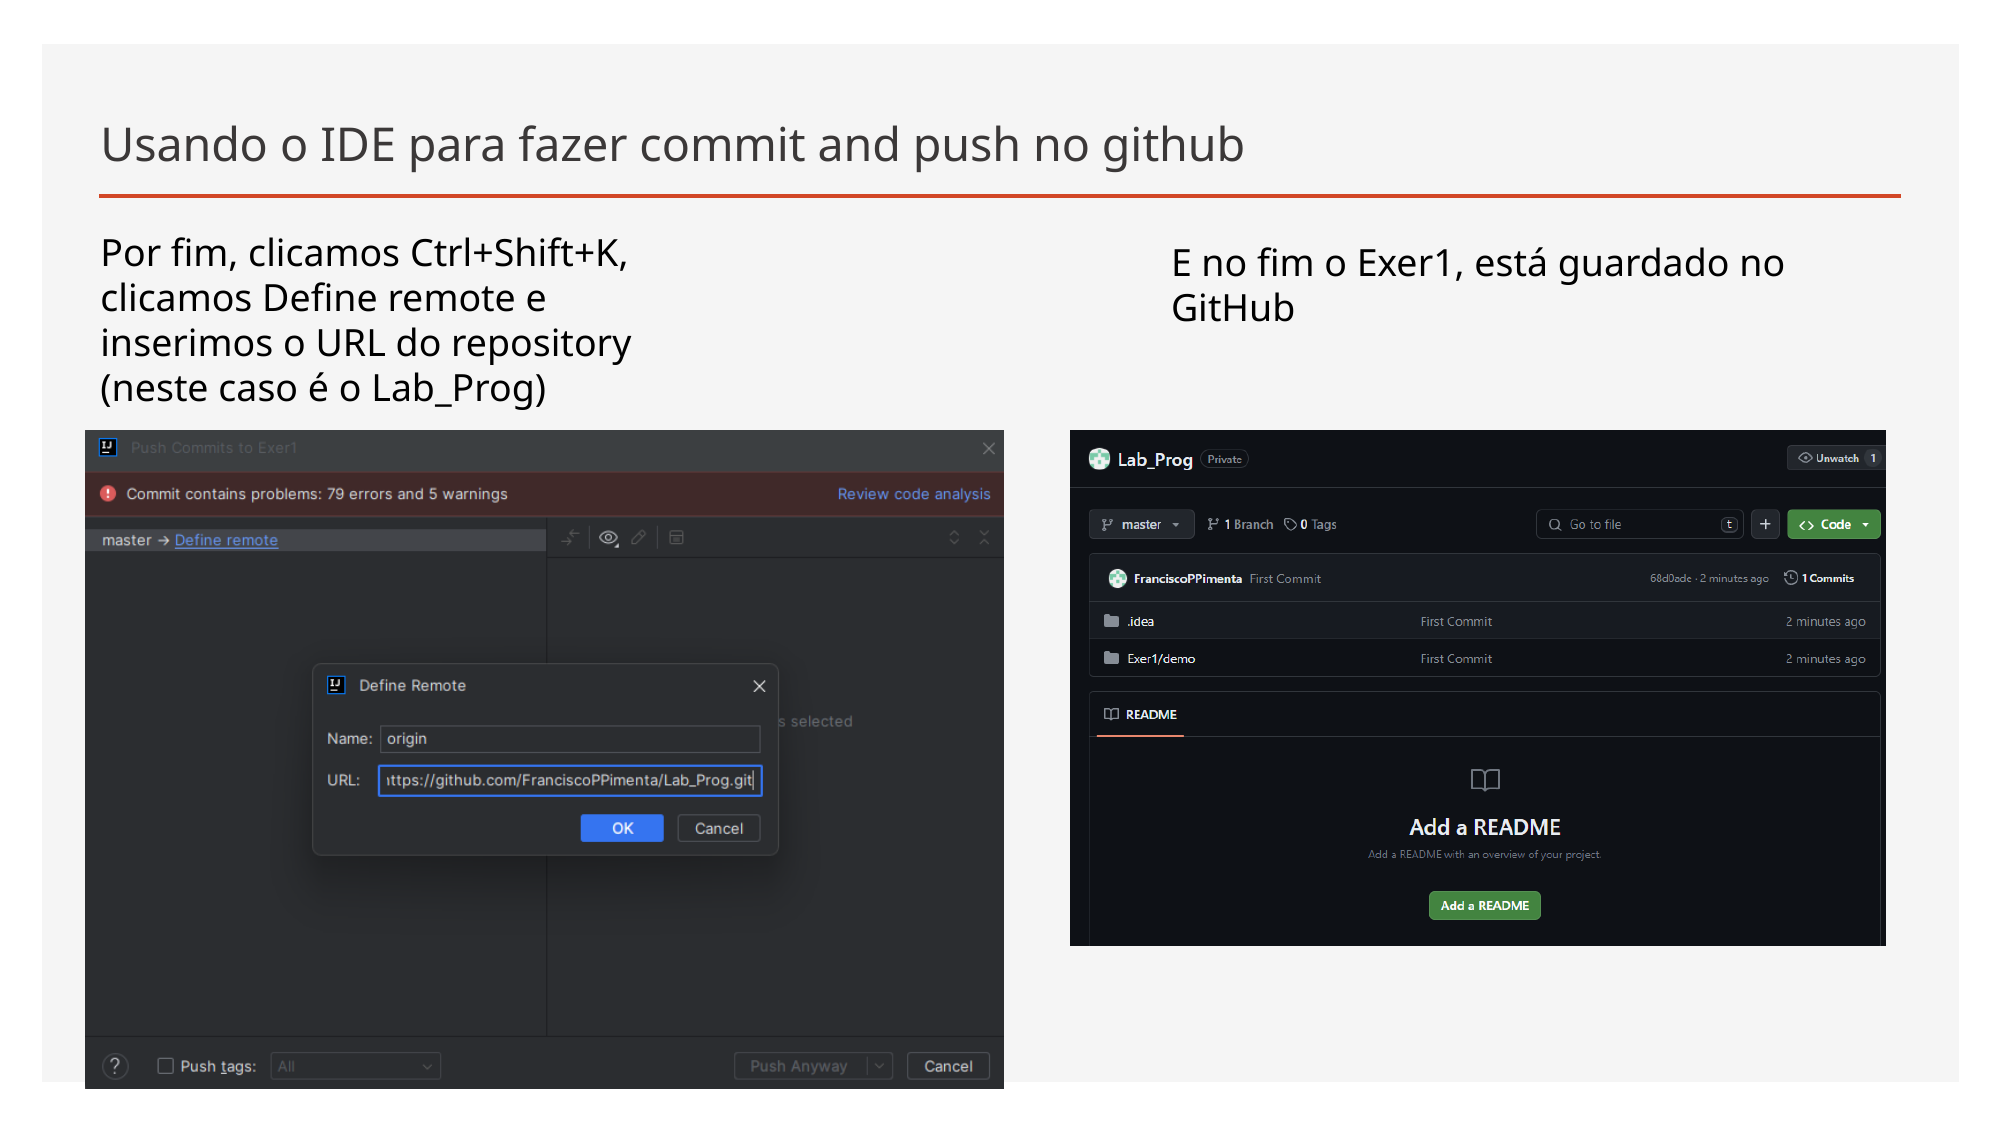

# Usando o IDE para fazer commit and push no github
Por fim, clicamos Ctrl+Shift+K, clicamos Define remote e inserimos o URL do repository (neste caso é o Lab_Prog)
E no fim o Exer1, está guardado no GitHub